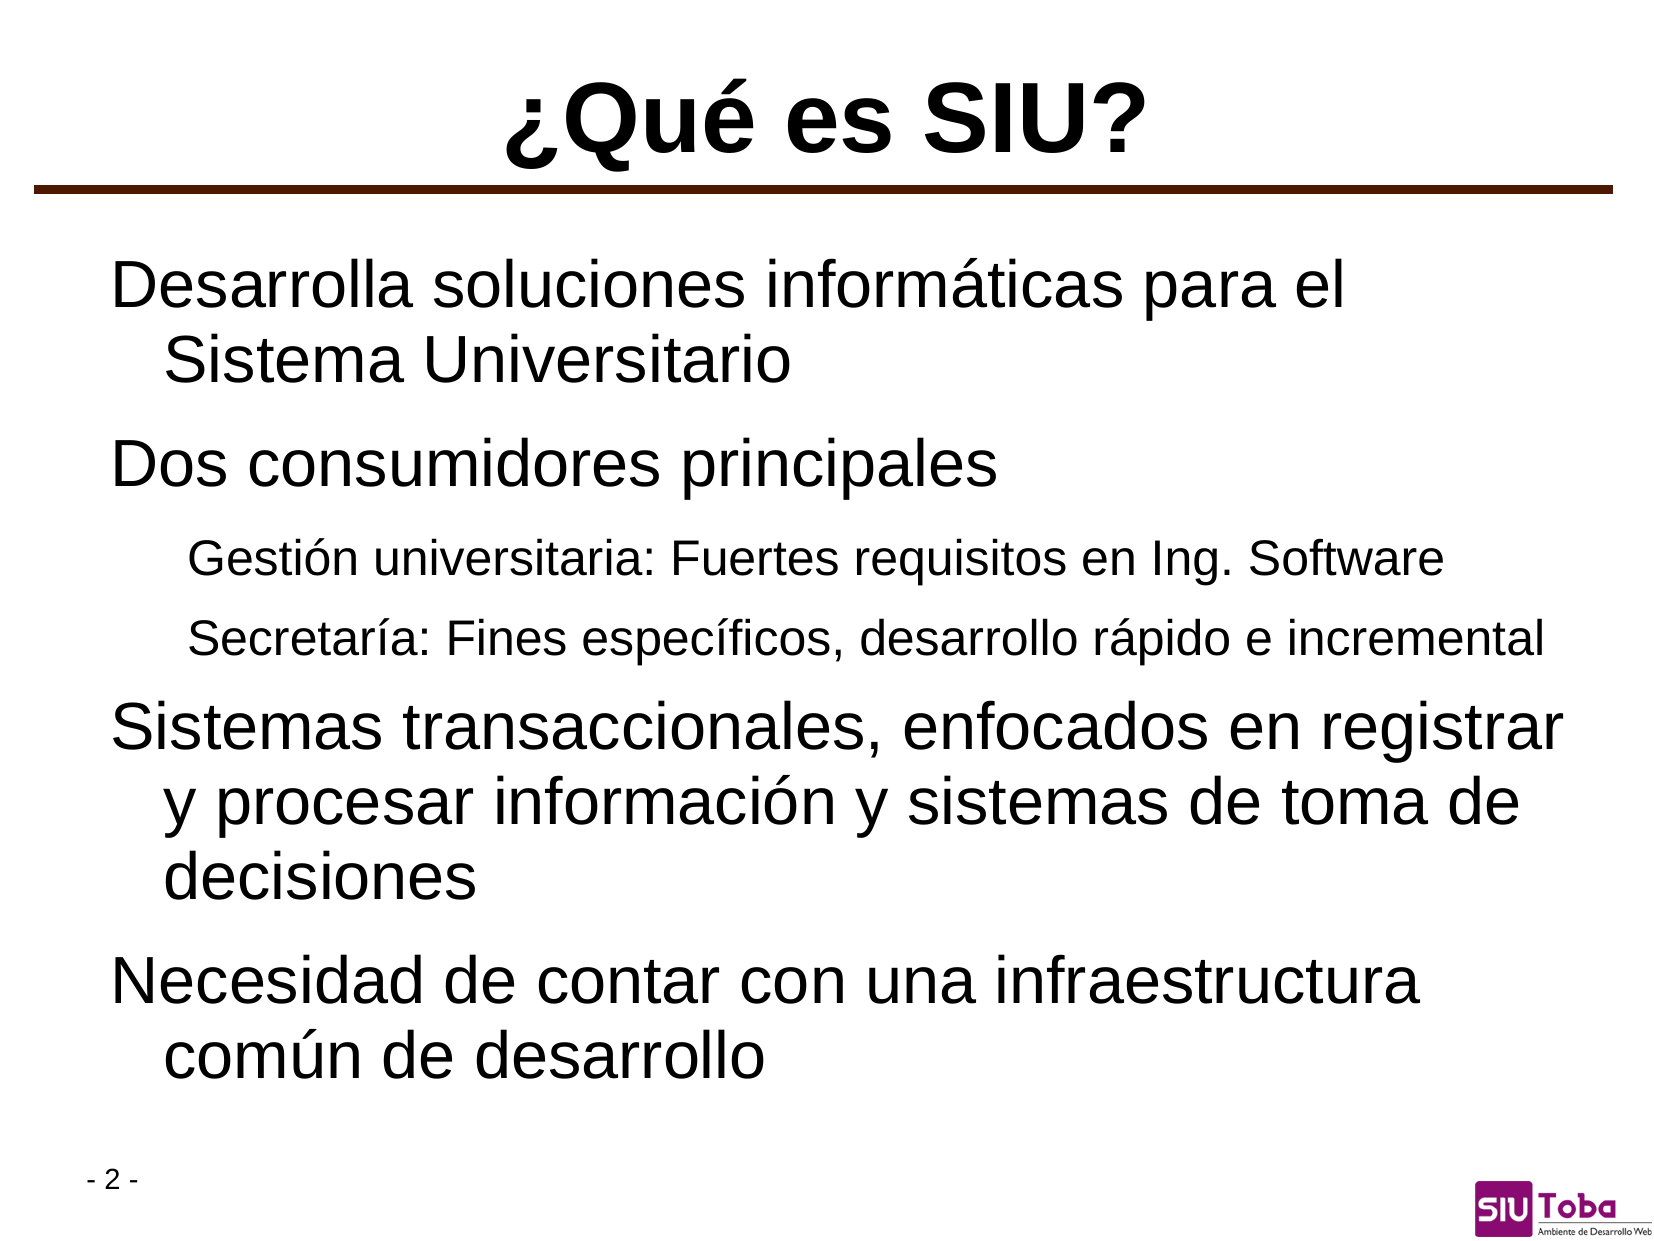

# ¿Qué es SIU?
Desarrolla soluciones informáticas para el Sistema Universitario
Dos consumidores principales
Gestión universitaria: Fuertes requisitos en Ing. Software
Secretaría: Fines específicos, desarrollo rápido e incremental
Sistemas transaccionales, enfocados en registrar y procesar información y sistemas de toma de decisiones
Necesidad de contar con una infraestructura común de desarrollo
2